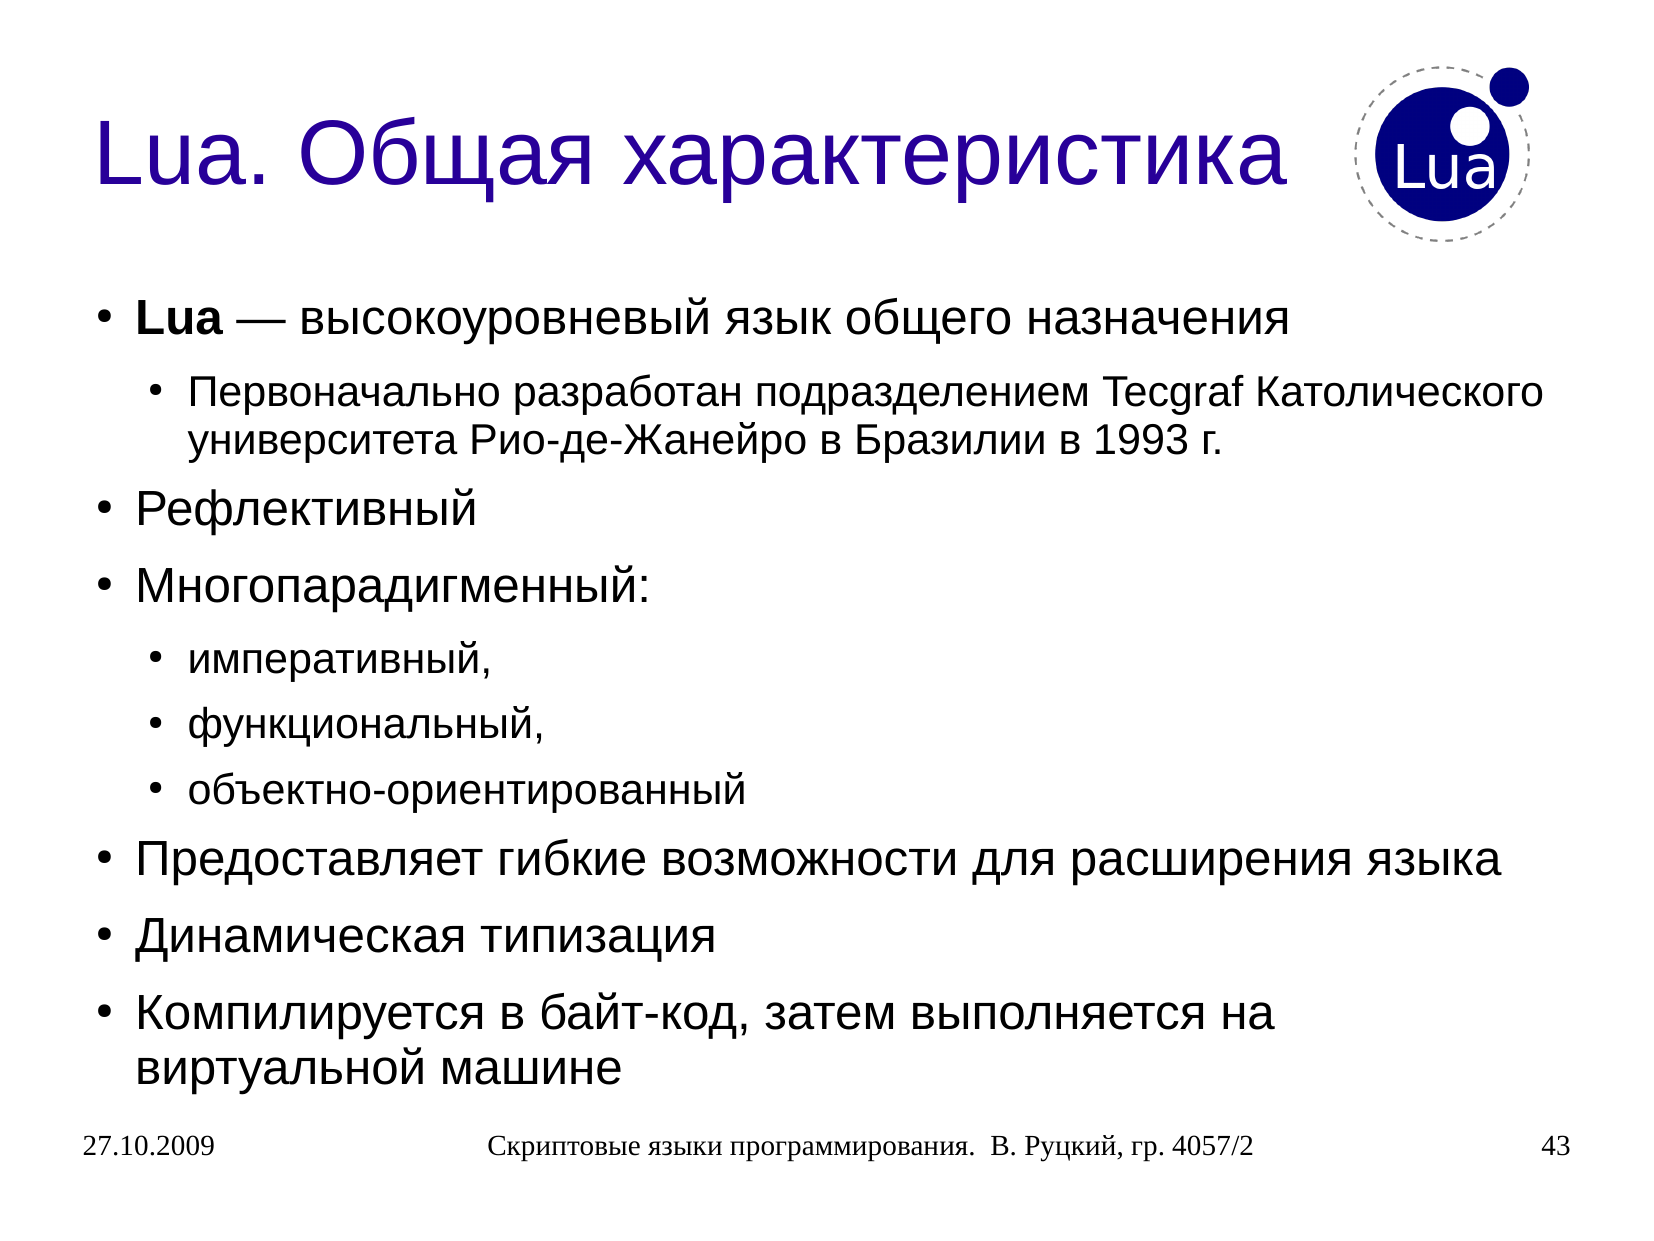

# Lua. Общая характеристика
Lua — высокоуровневый язык общего назначения
Первоначально разработан подразделением Tecgraf Католического университета Рио-де-Жанейро в Бразилии в 1993 г.
Рефлективный
Многопарадигменный:
императивный,
функциональный,
объектно-ориентированный
Предоставляет гибкие возможности для расширения языка
Динамическая типизация
Компилируется в байт-код, затем выполняется на виртуальной машине
27.10.2009
Скриптовые языки программирования. В. Руцкий, гр. 4057/2
43